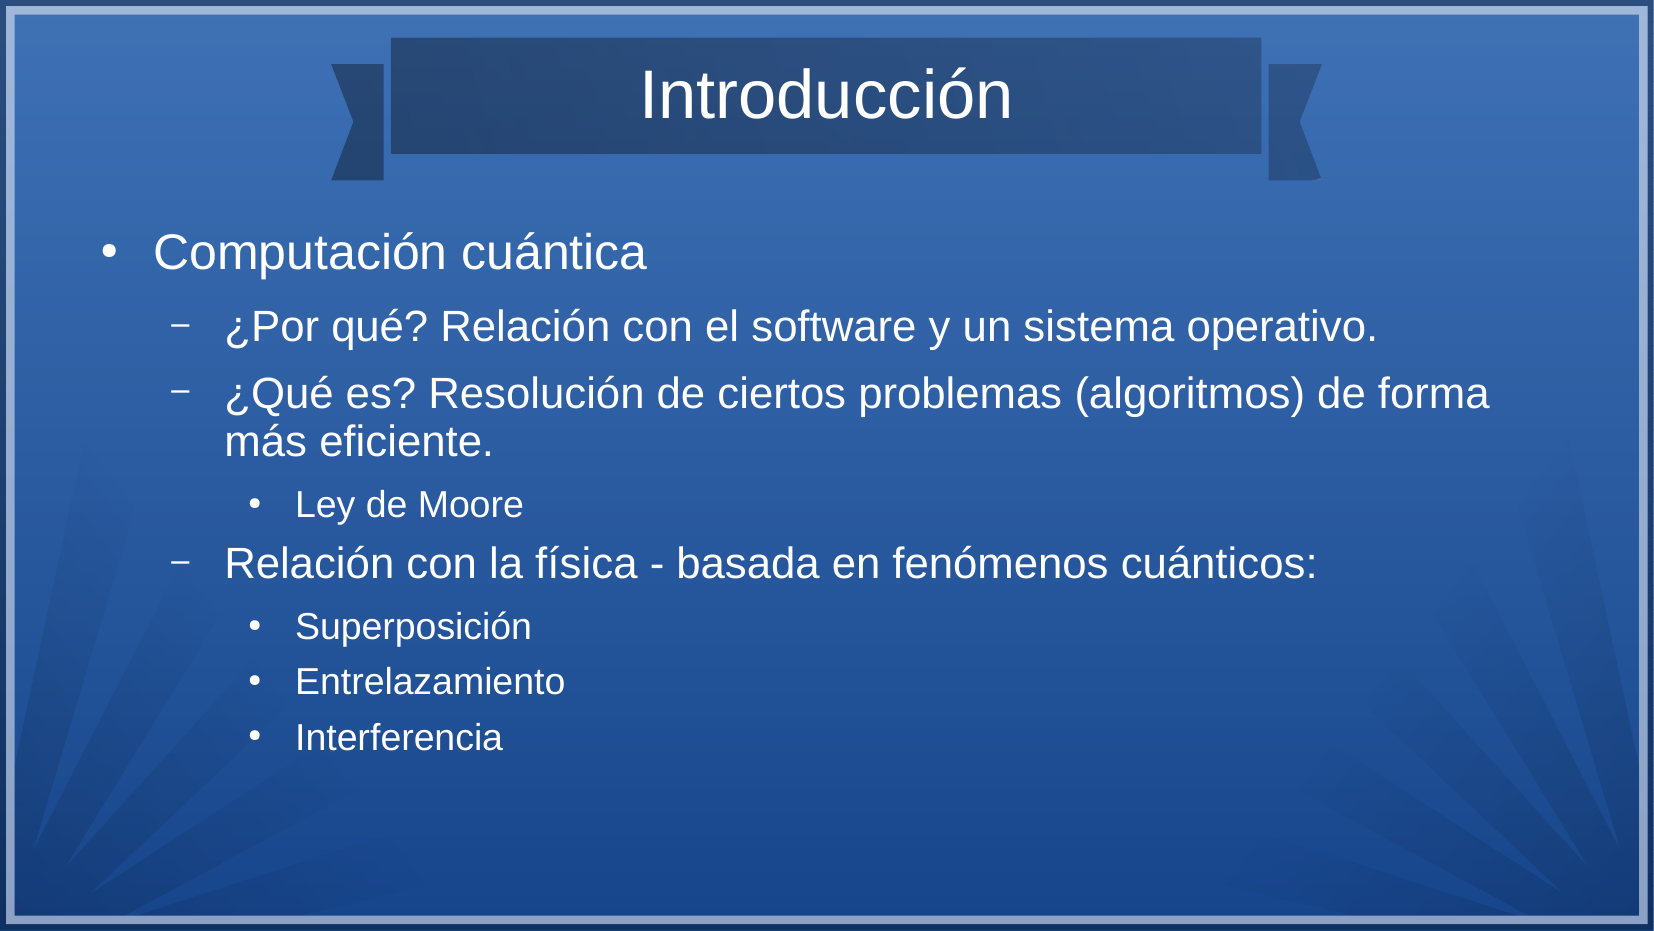

# Introducción
Computación cuántica
¿Por qué? Relación con el software y un sistema operativo.
¿Qué es? Resolución de ciertos problemas (algoritmos) de forma más eficiente.
Ley de Moore
Relación con la física - basada en fenómenos cuánticos:
Superposición
Entrelazamiento
Interferencia